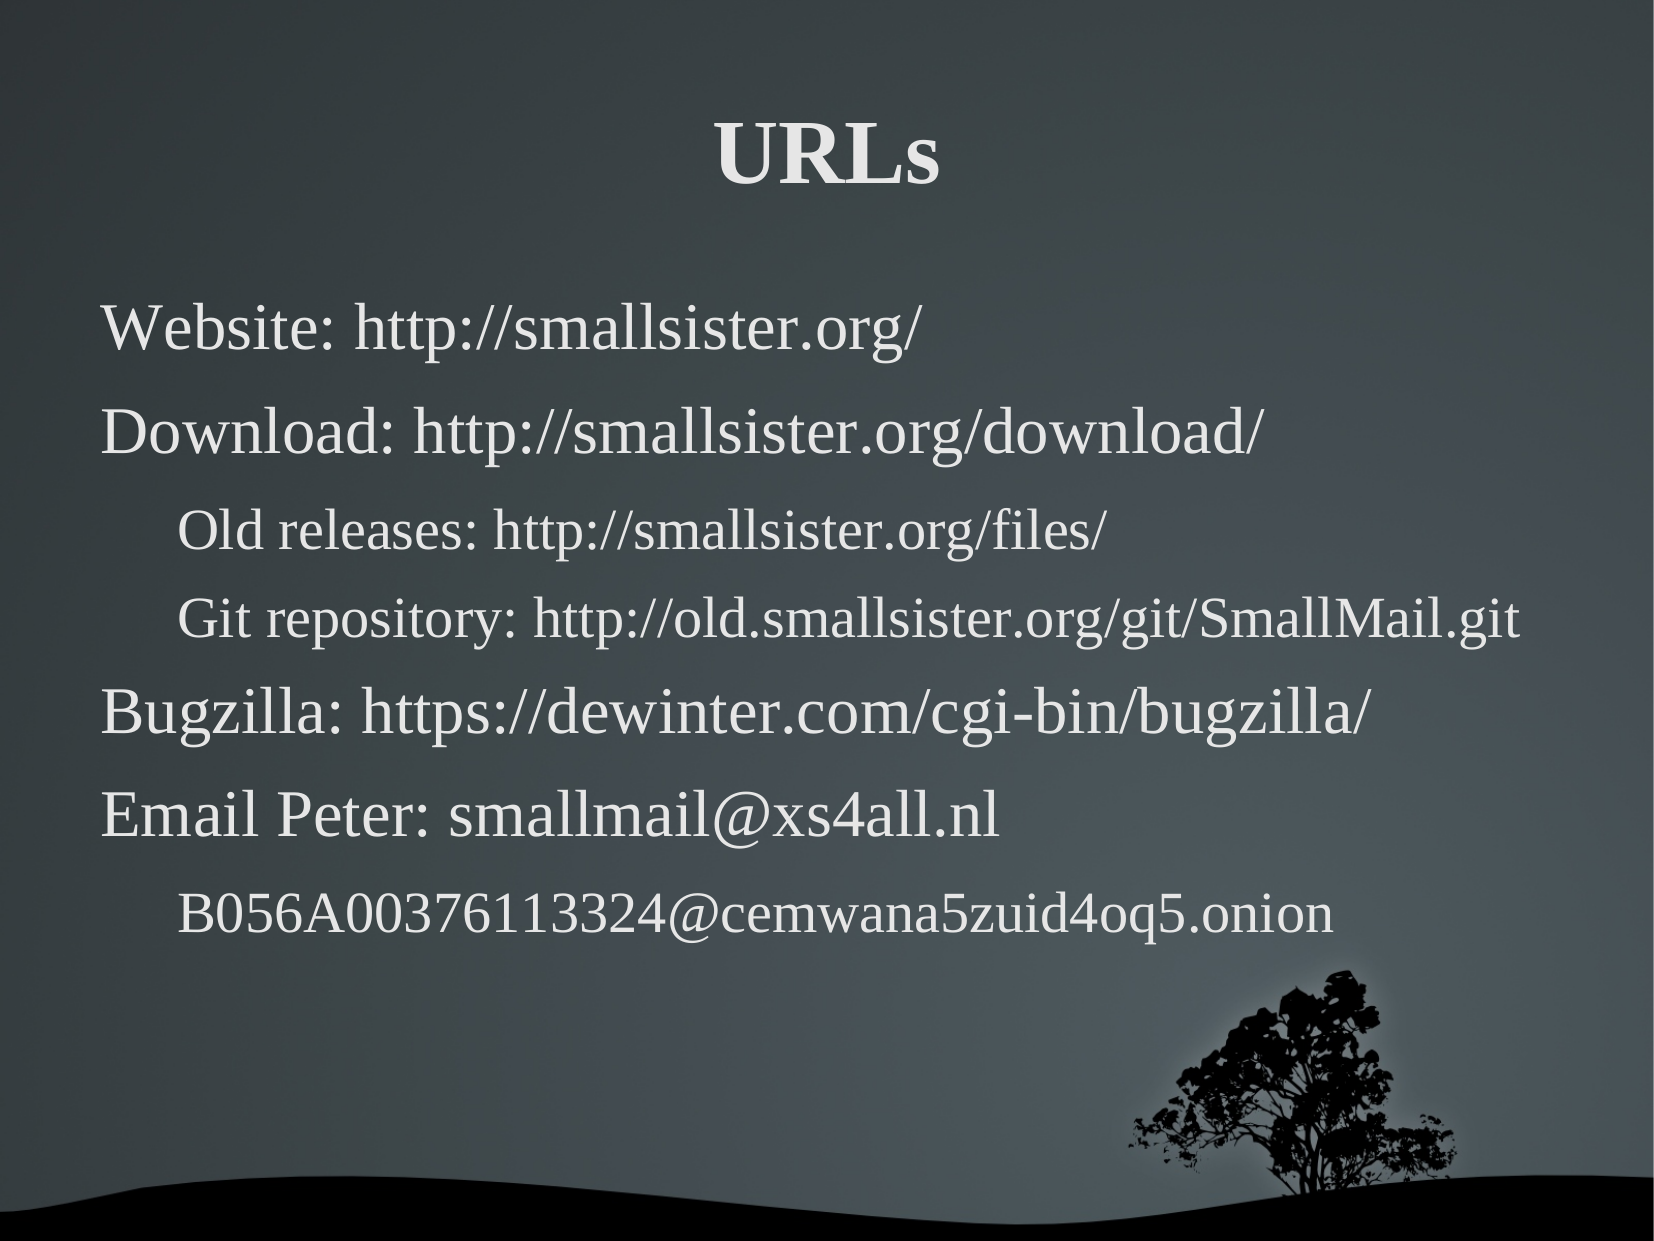

# URLs
Website: http://smallsister.org/
Download: http://smallsister.org/download/
Old releases: http://smallsister.org/files/
Git repository: http://old.smallsister.org/git/SmallMail.git
Bugzilla: https://dewinter.com/cgi-bin/bugzilla/
Email Peter: smallmail@xs4all.nl
B056A00376113324@cemwana5zuid4oq5.onion